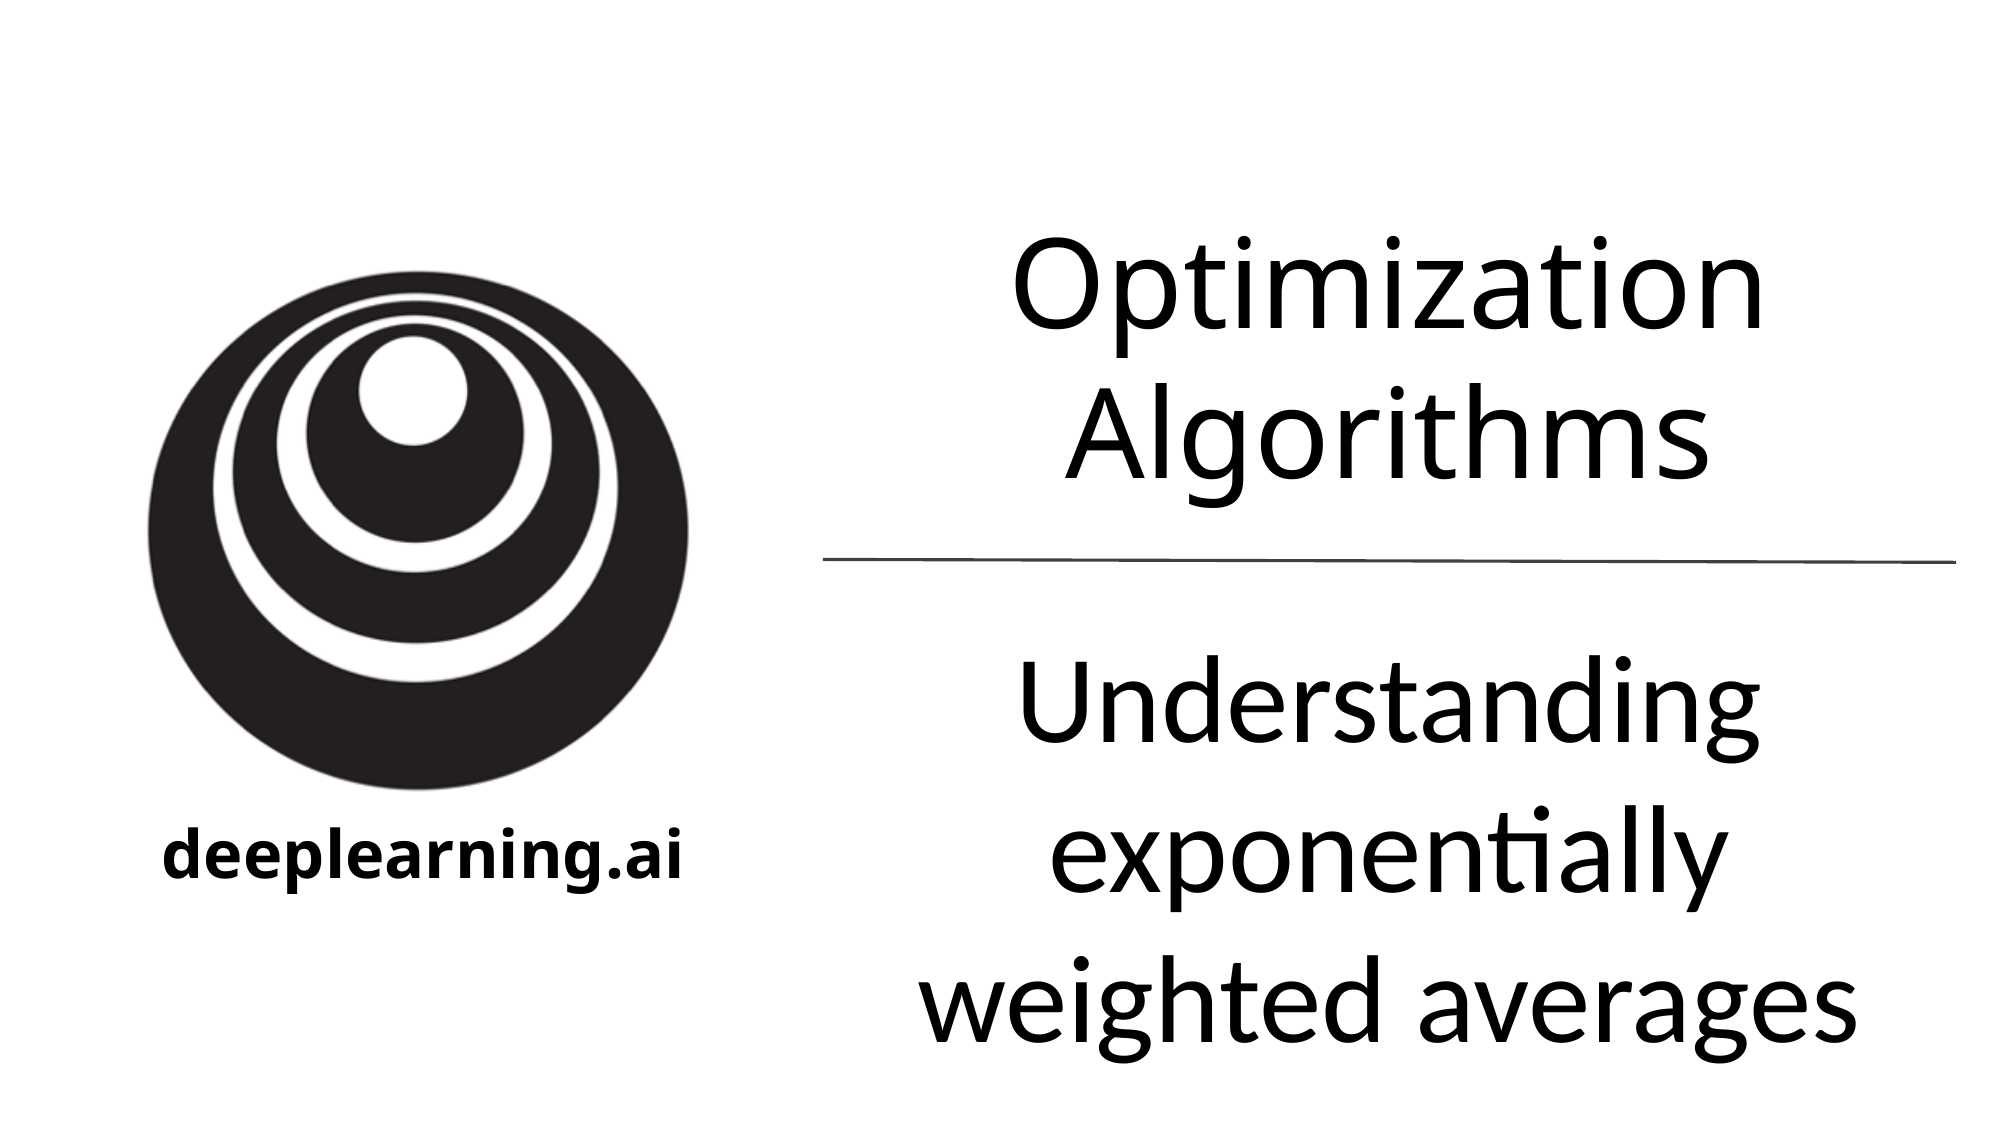

# Optimization Algorithms
deeplearning.ai
Understanding exponentially weighted averages